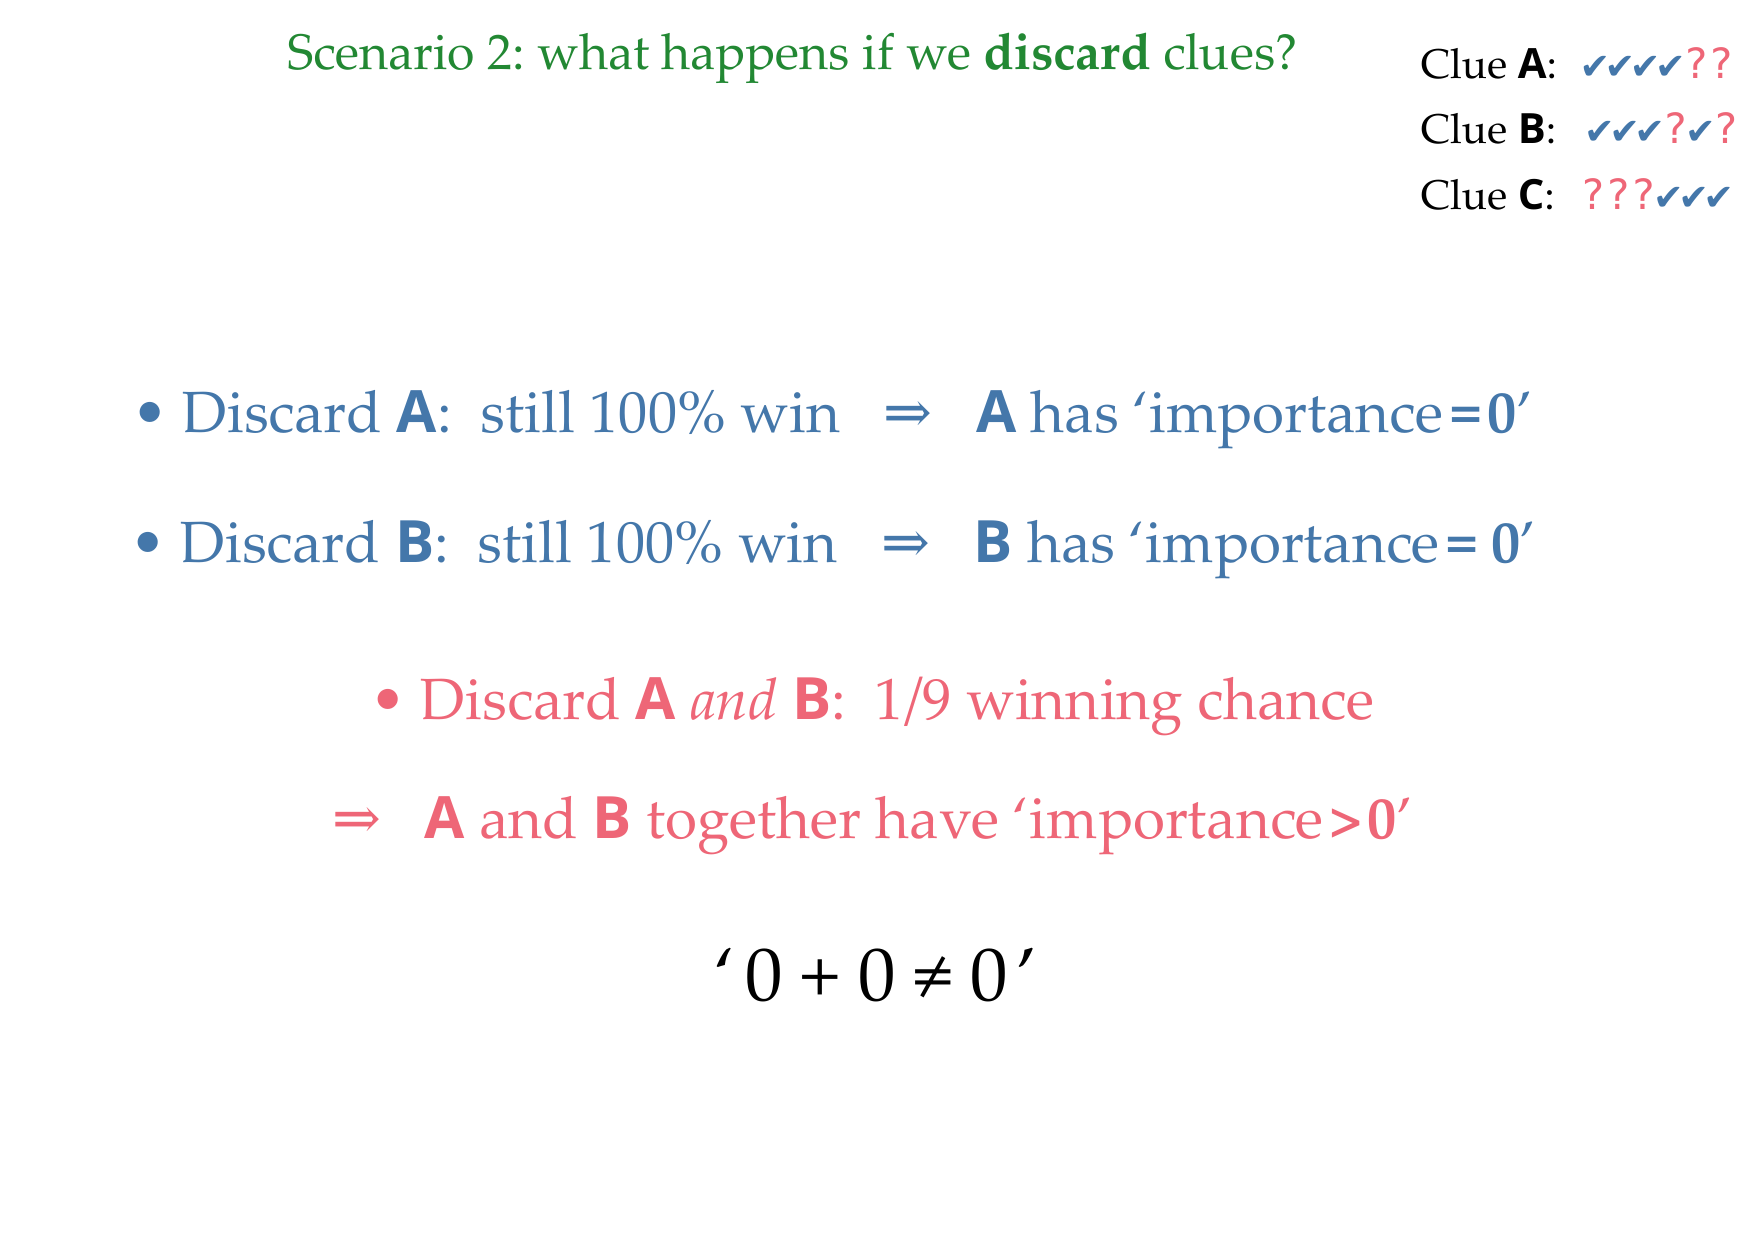

Clue A: ✔✔✔✔??
Clue B:  ✔✔✔?✔?
Clue C: ???✔✔✔
Scenario 2: what happens if we discard clues?
• Discard A: still 100% win ⇒ A has ‘importance = 0’
• Discard B: still 100% win ⇒ B has ‘importance = 0’
• Discard A and B: 1/9 winning chance
⇒ A and B together have ‘importance > 0’
‘ 0 + 0 ≠ 0 ’